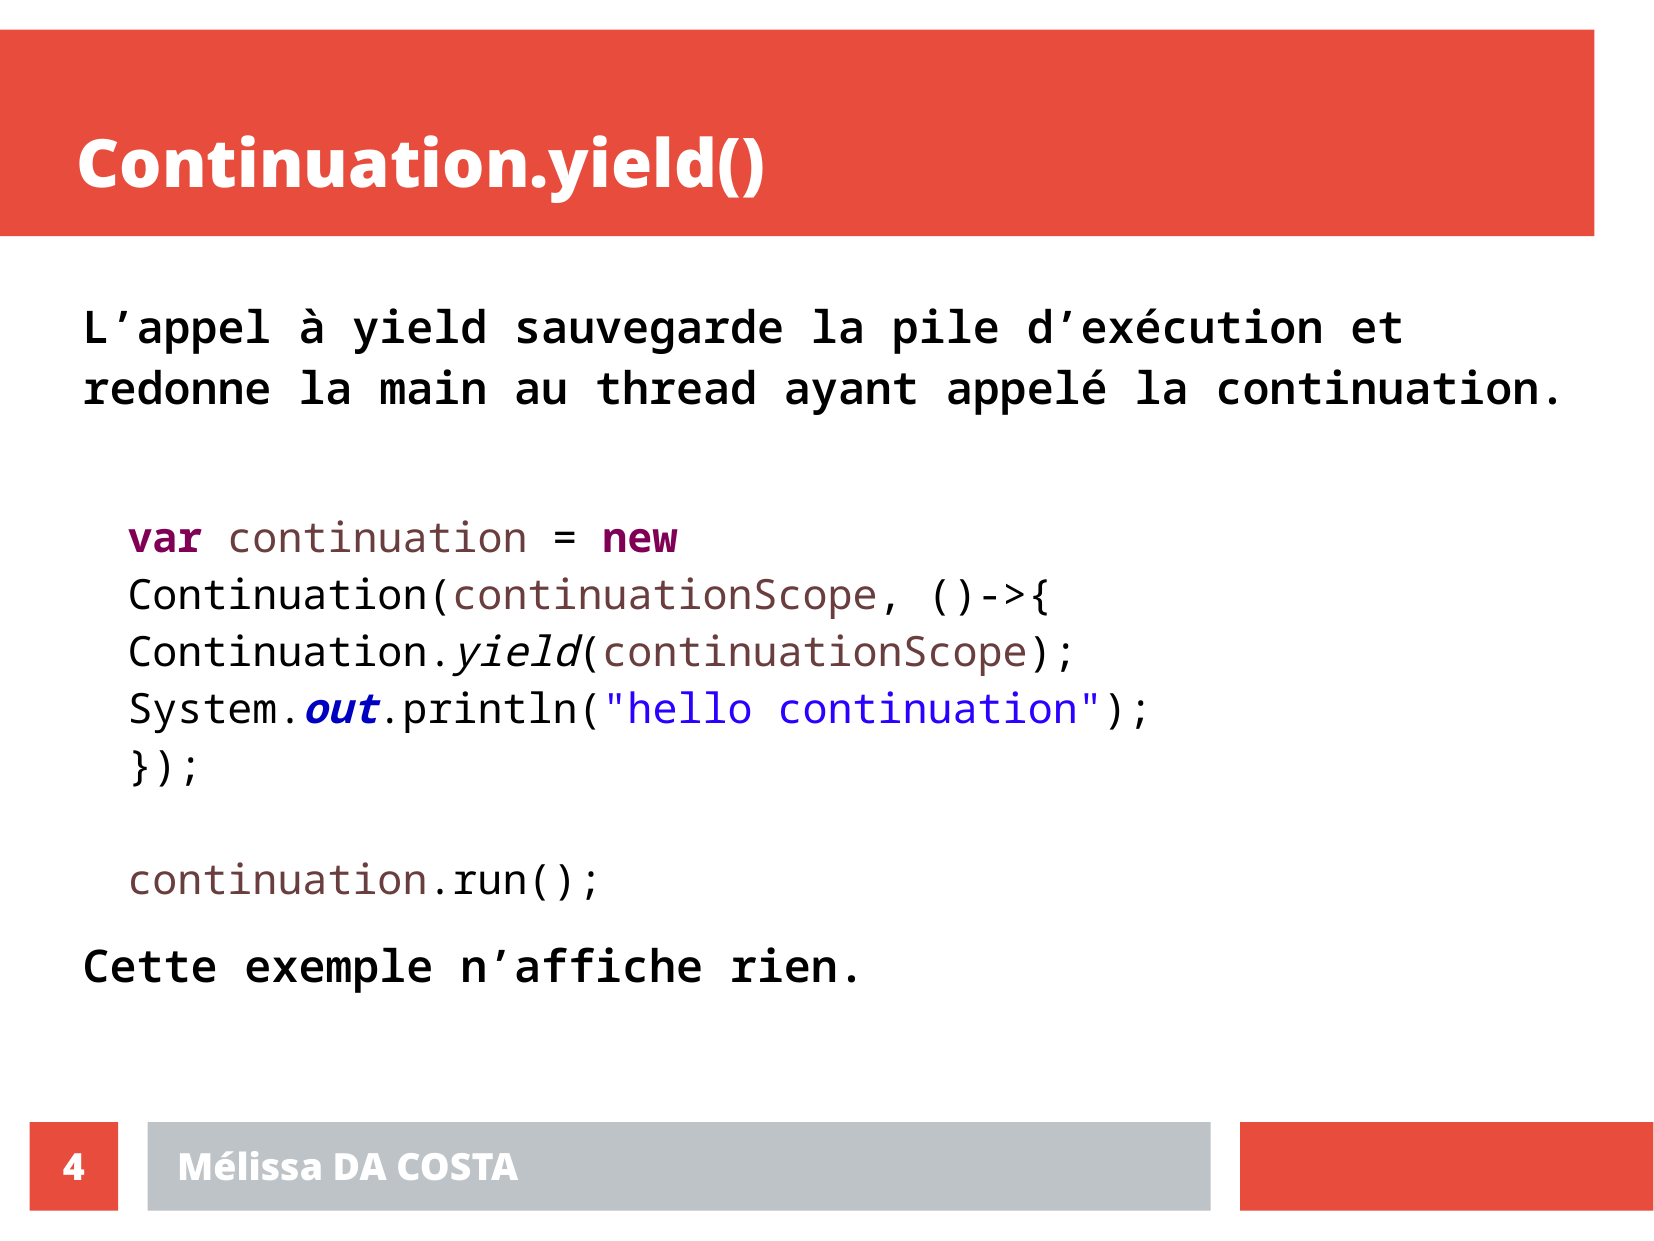

# Continuation.yield()
L’appel à yield sauvegarde la pile d’exécution et redonne la main au thread ayant appelé la continuation.
Cette exemple n’affiche rien.
var continuation = new Continuation(continuationScope, ()->{
Continuation.yield(continuationScope);
System.out.println("hello continuation");
});
continuation.run();
4
Mélissa DA COSTA